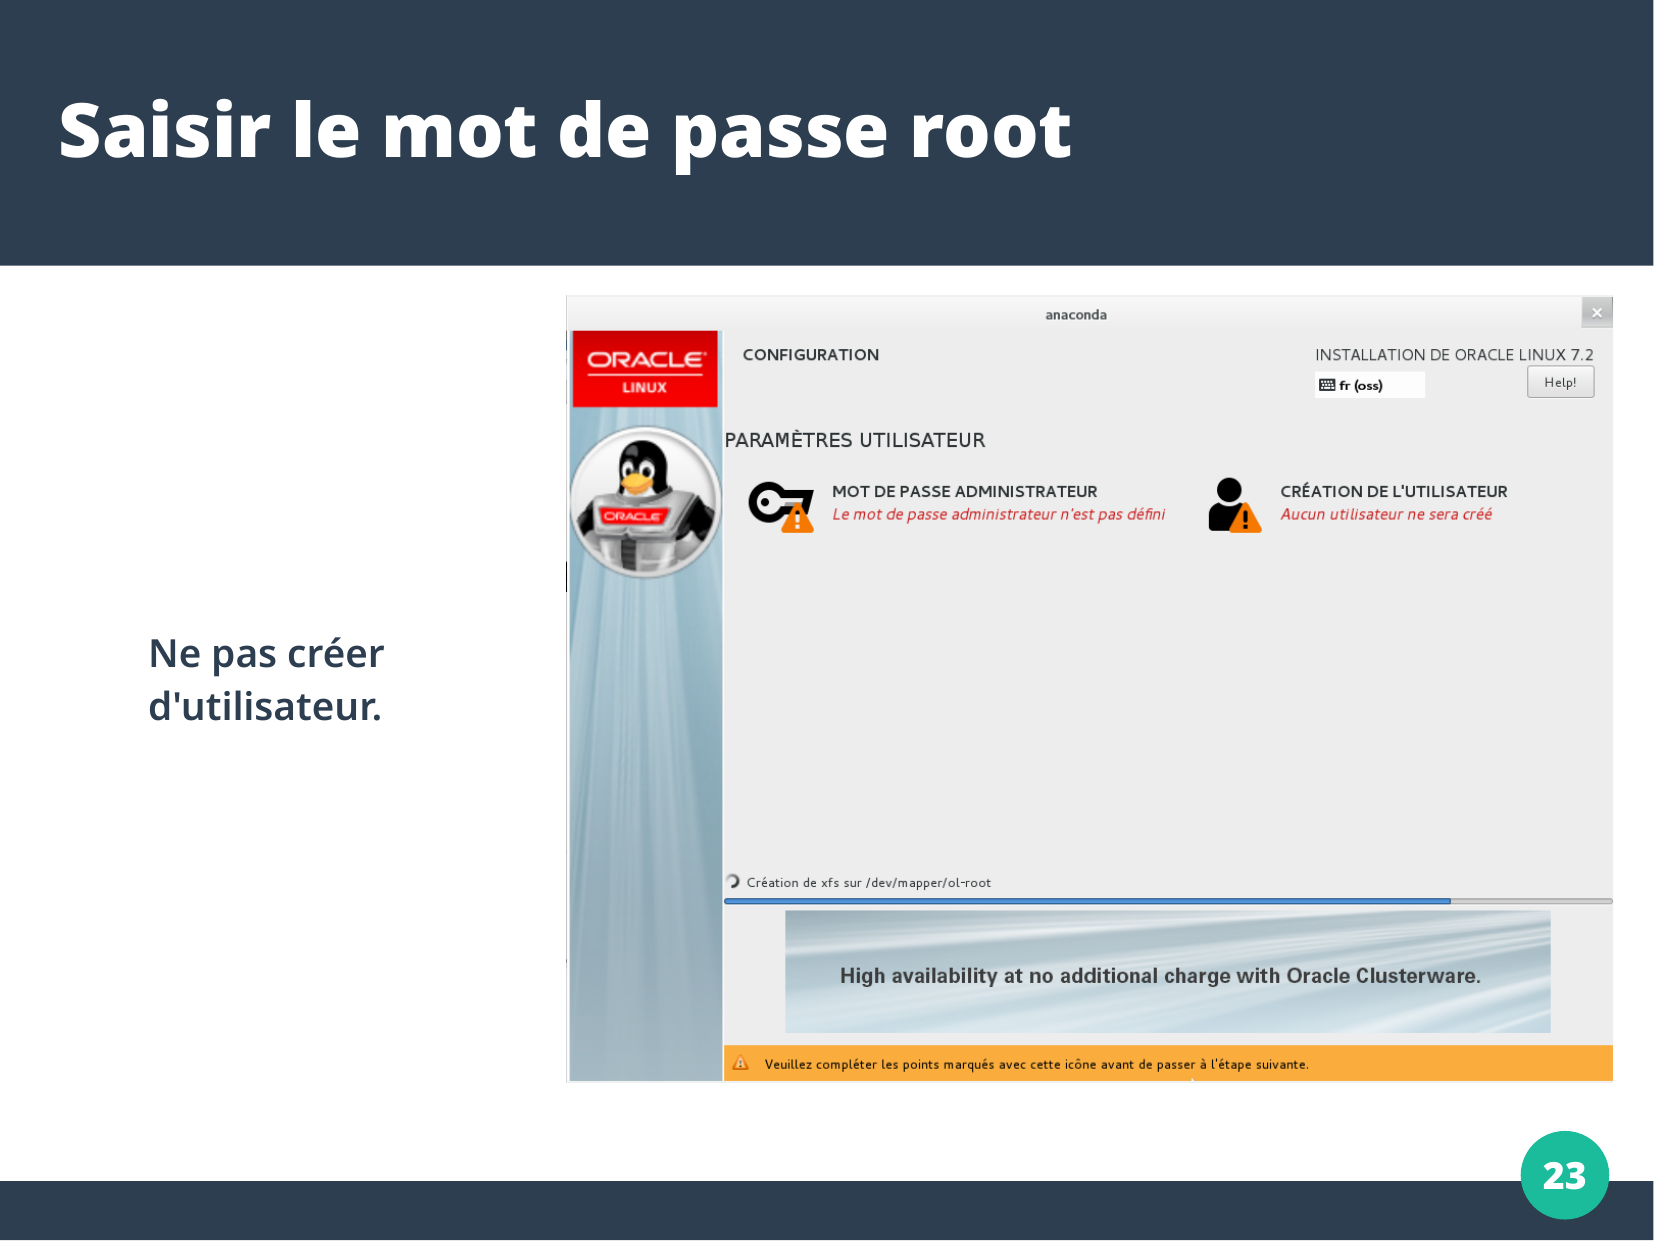

# Saisir le mot de passe root
Ne pas créer d'utilisateur.
23